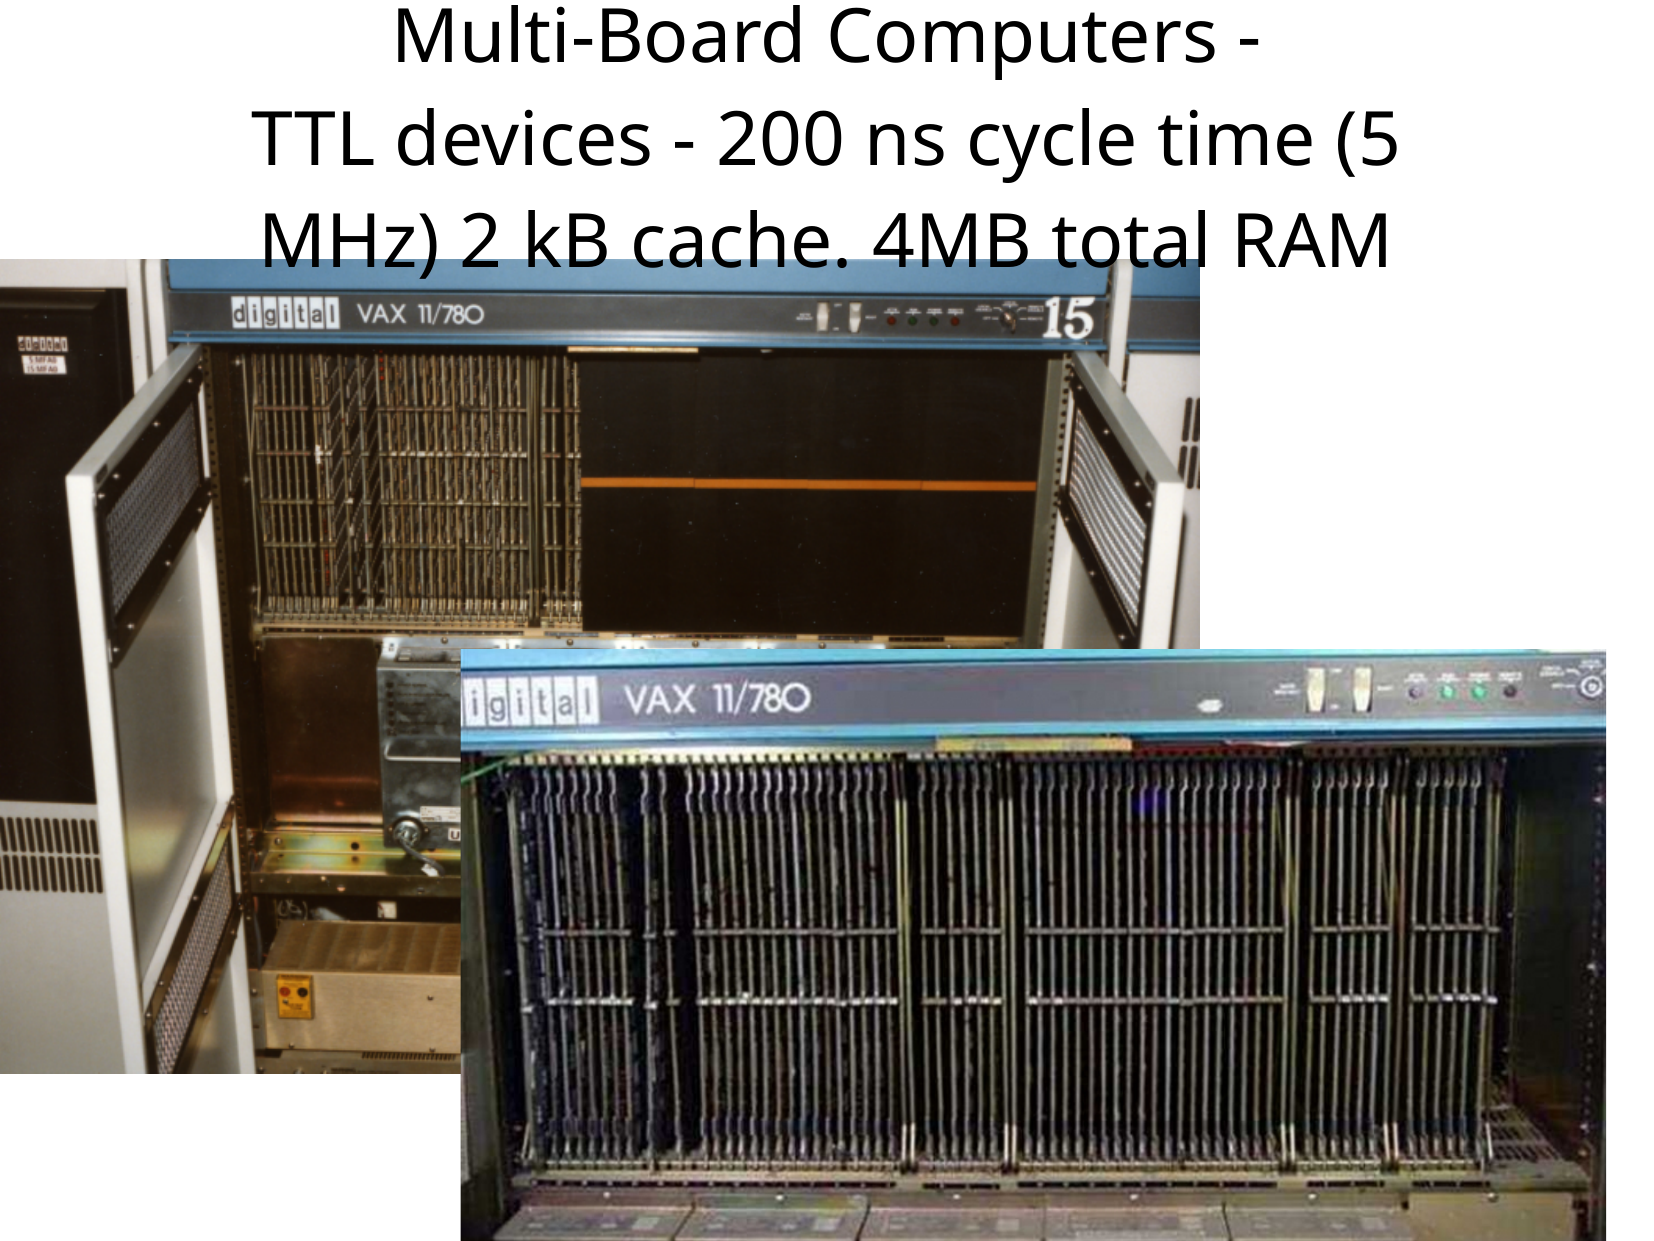

# Multi-Board Computers - TTL devices - 200 ns cycle time (5 MHz) 2 kB cache. 4MB total RAM